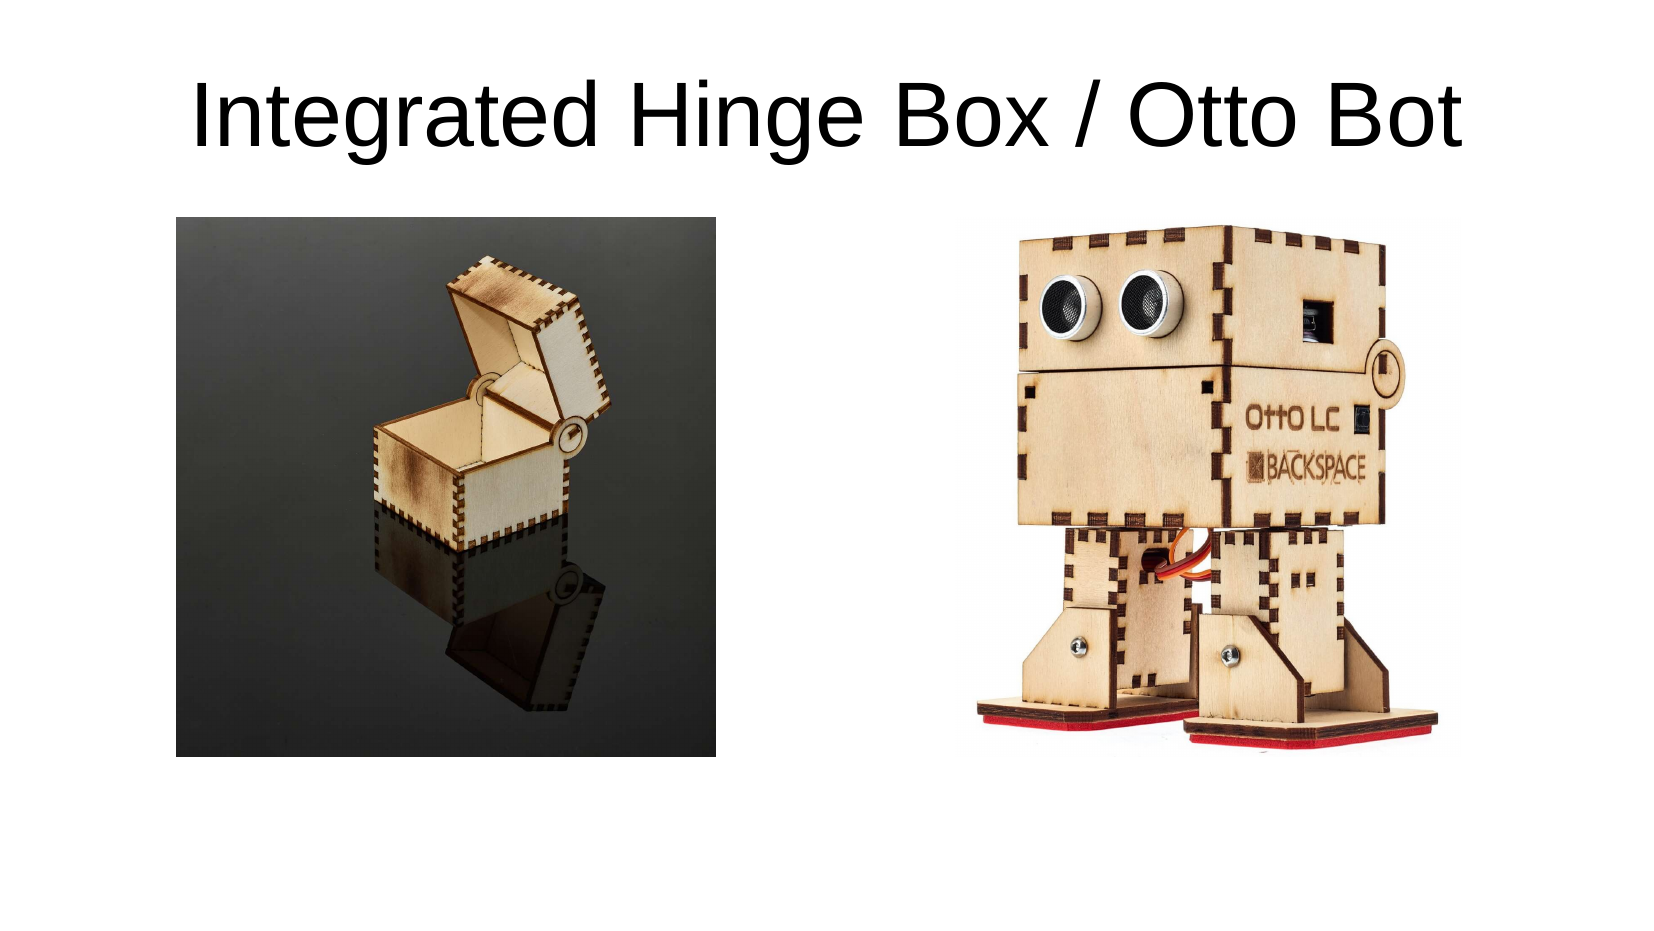

# Integrated Hinge Box / Otto Bot